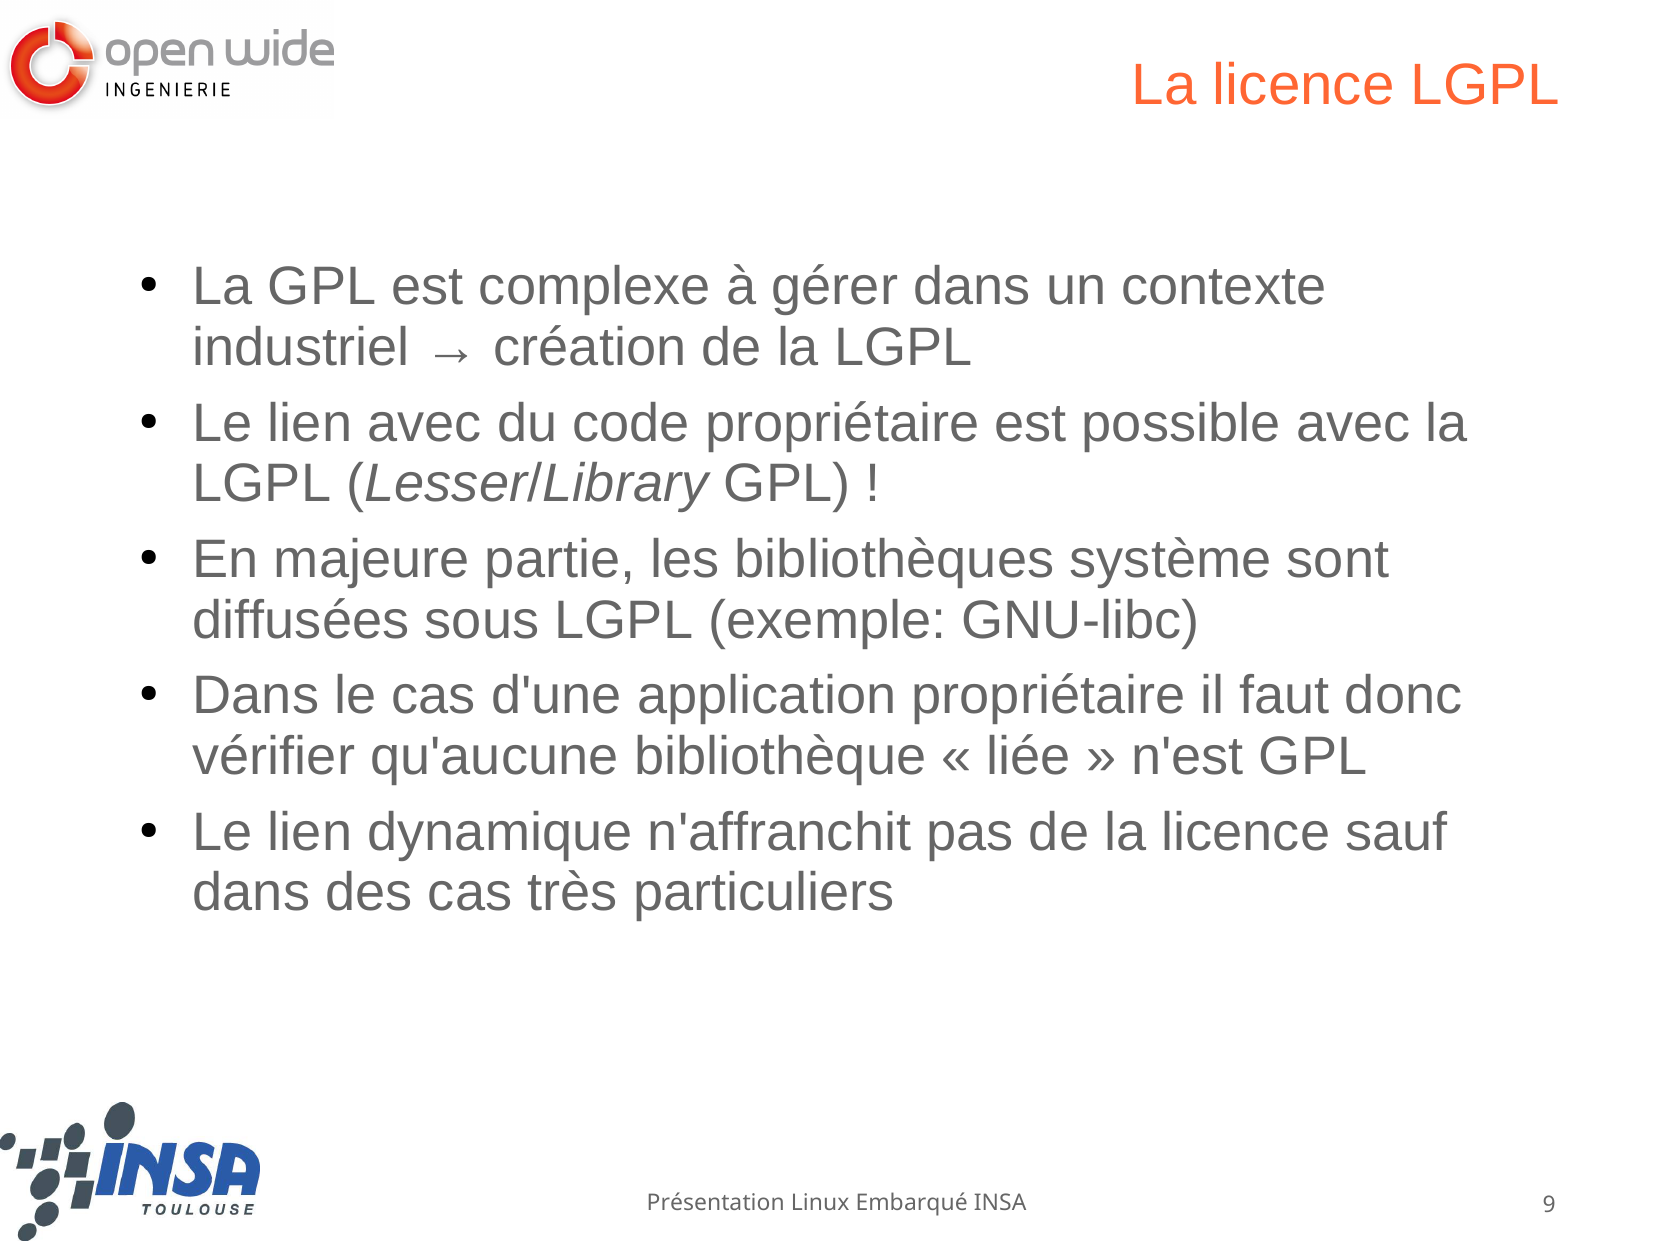

# La licence LGPL
La GPL est complexe à gérer dans un contexte industriel → création de la LGPL
Le lien avec du code propriétaire est possible avec la LGPL (Lesser/Library GPL) !
En majeure partie, les bibliothèques système sont diffusées sous LGPL (exemple: GNU-libc)
Dans le cas d'une application propriétaire il faut donc vérifier qu'aucune bibliothèque « liée » n'est GPL
Le lien dynamique n'affranchit pas de la licence sauf dans des cas très particuliers